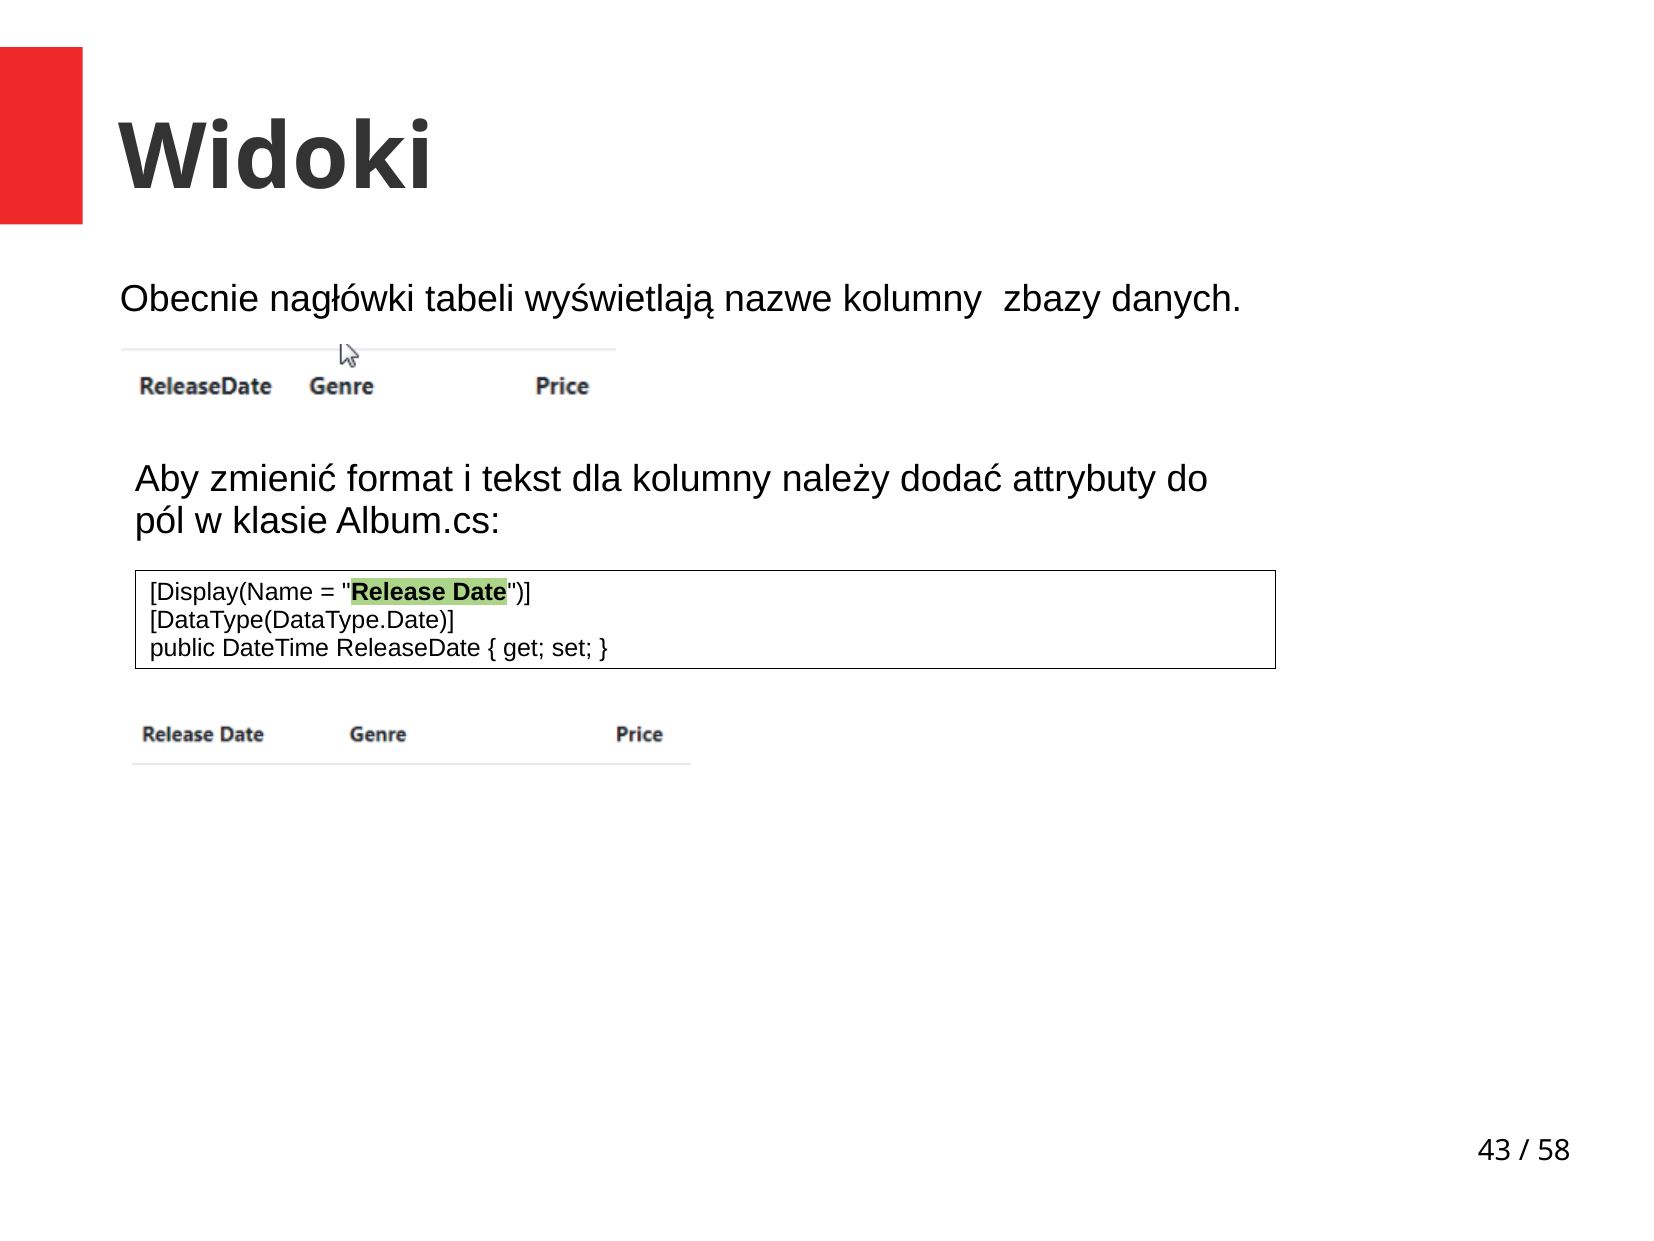

# Widoki
Obecnie nagłówki tabeli wyświetlają nazwe kolumny zbazy danych.
Aby zmienić format i tekst dla kolumny należy dodać attrybuty do pól w klasie Album.cs:
[Display(Name = "Release Date")]
[DataType(DataType.Date)]
public DateTime ReleaseDate { get; set; }
43